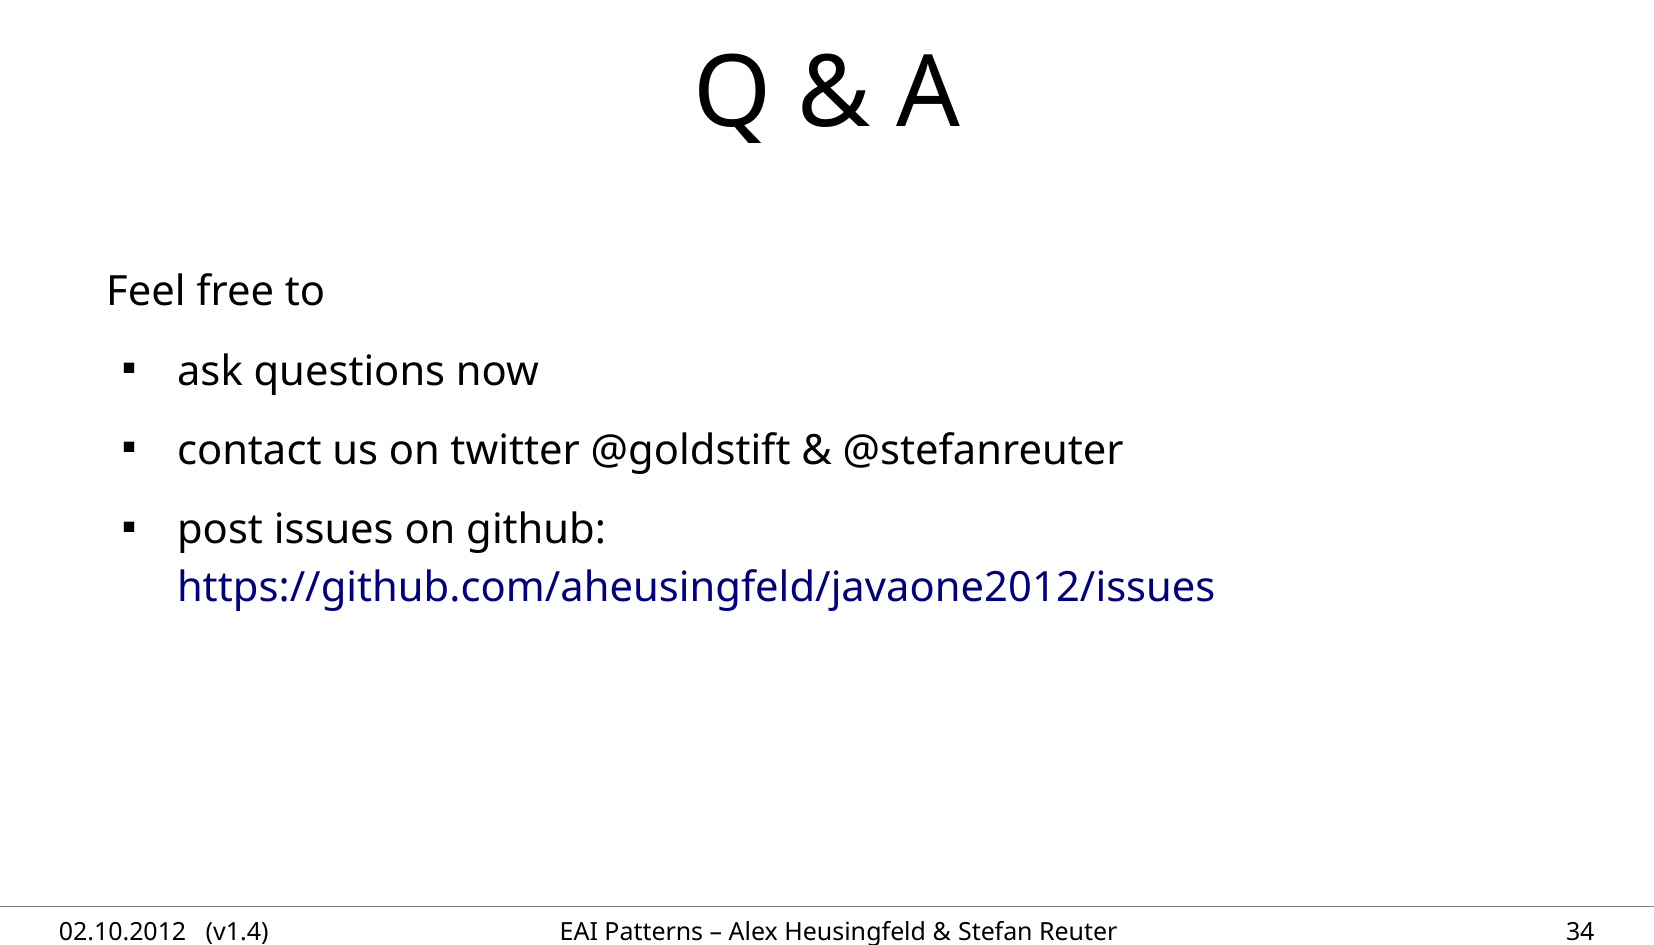

# Q & A
Feel free to
ask questions now
contact us on twitter @goldstift & @stefanreuter
post issues on github: https://github.com/aheusingfeld/javaone2012/issues
2012-08-30
EAI Patterns - Alex Heusingfeld & Stefan Reuter
34